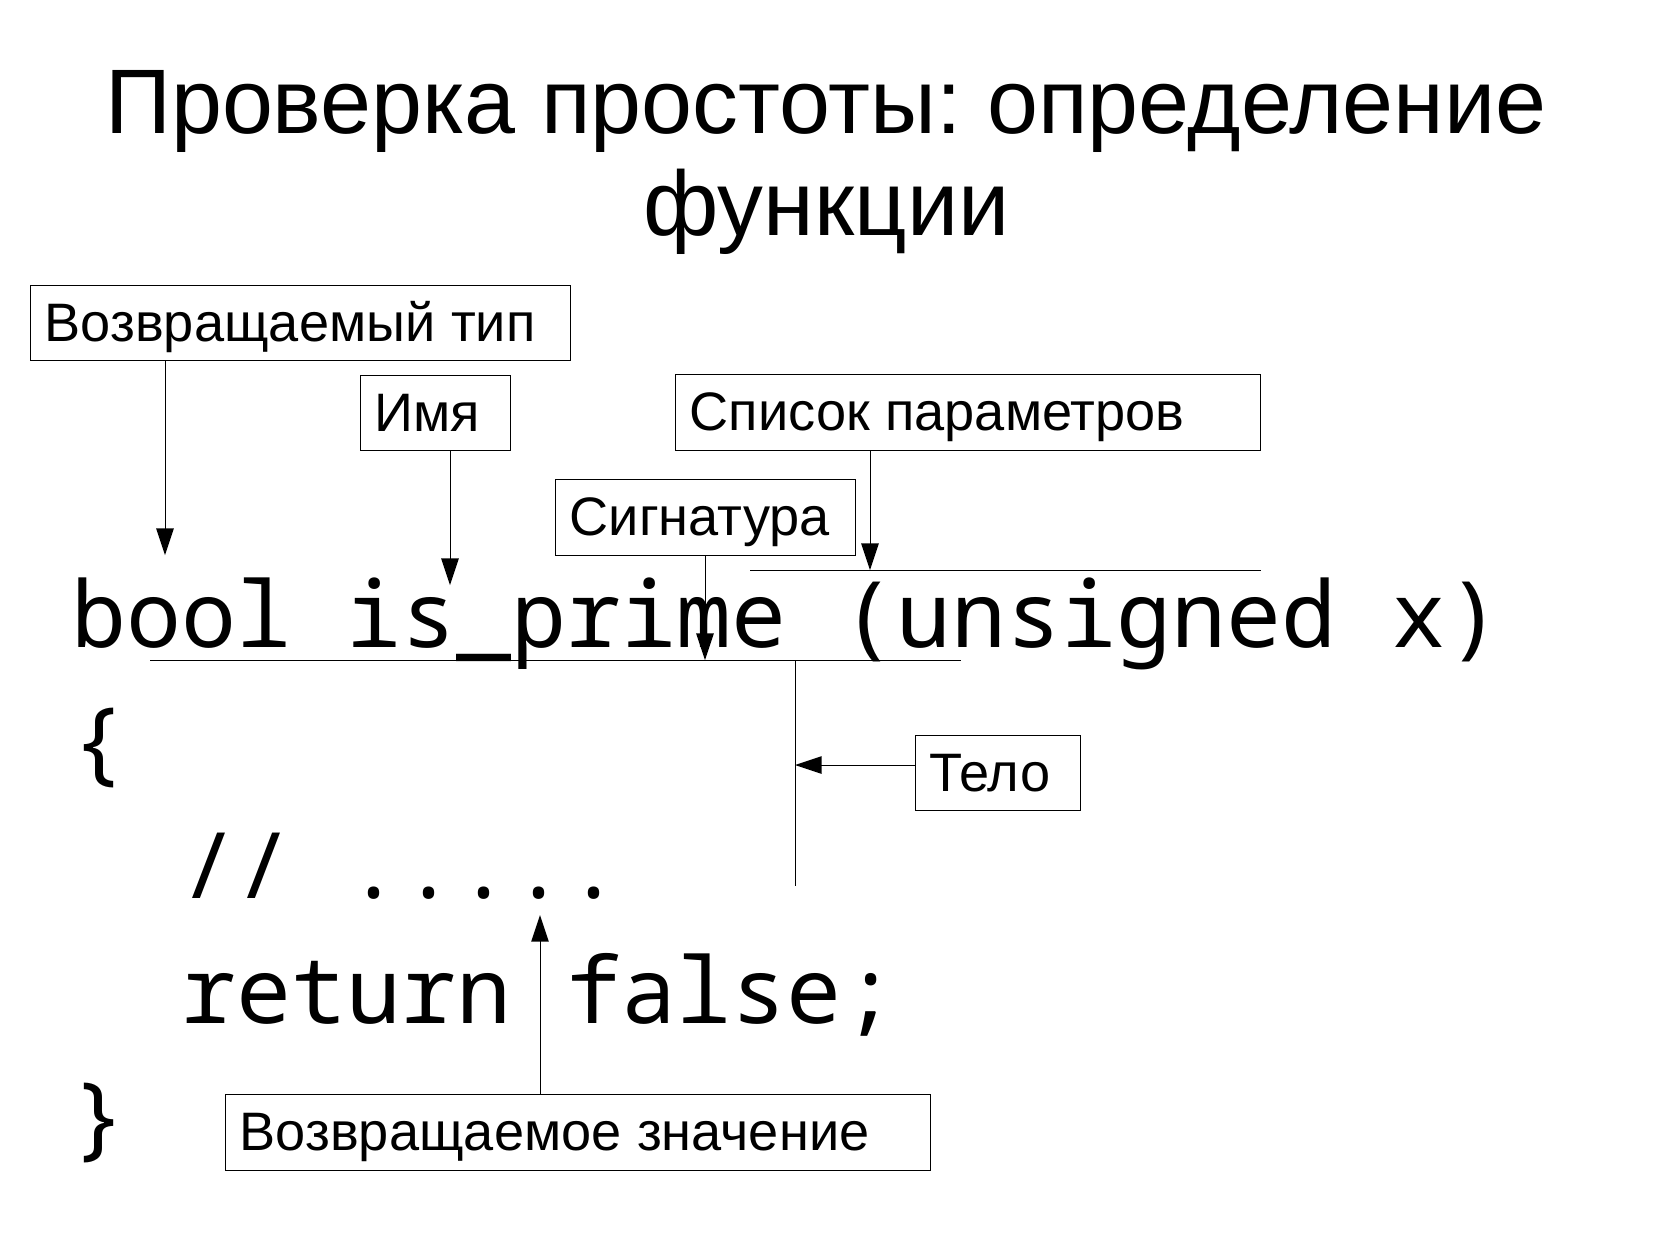

# Проверка простоты: определение функции
Возвращаемый тип
bool is_prime (unsigned x) {
 // .....
 return false;
}
Список параметров
Имя
Сигнатура
Тело
Возвращаемое значение